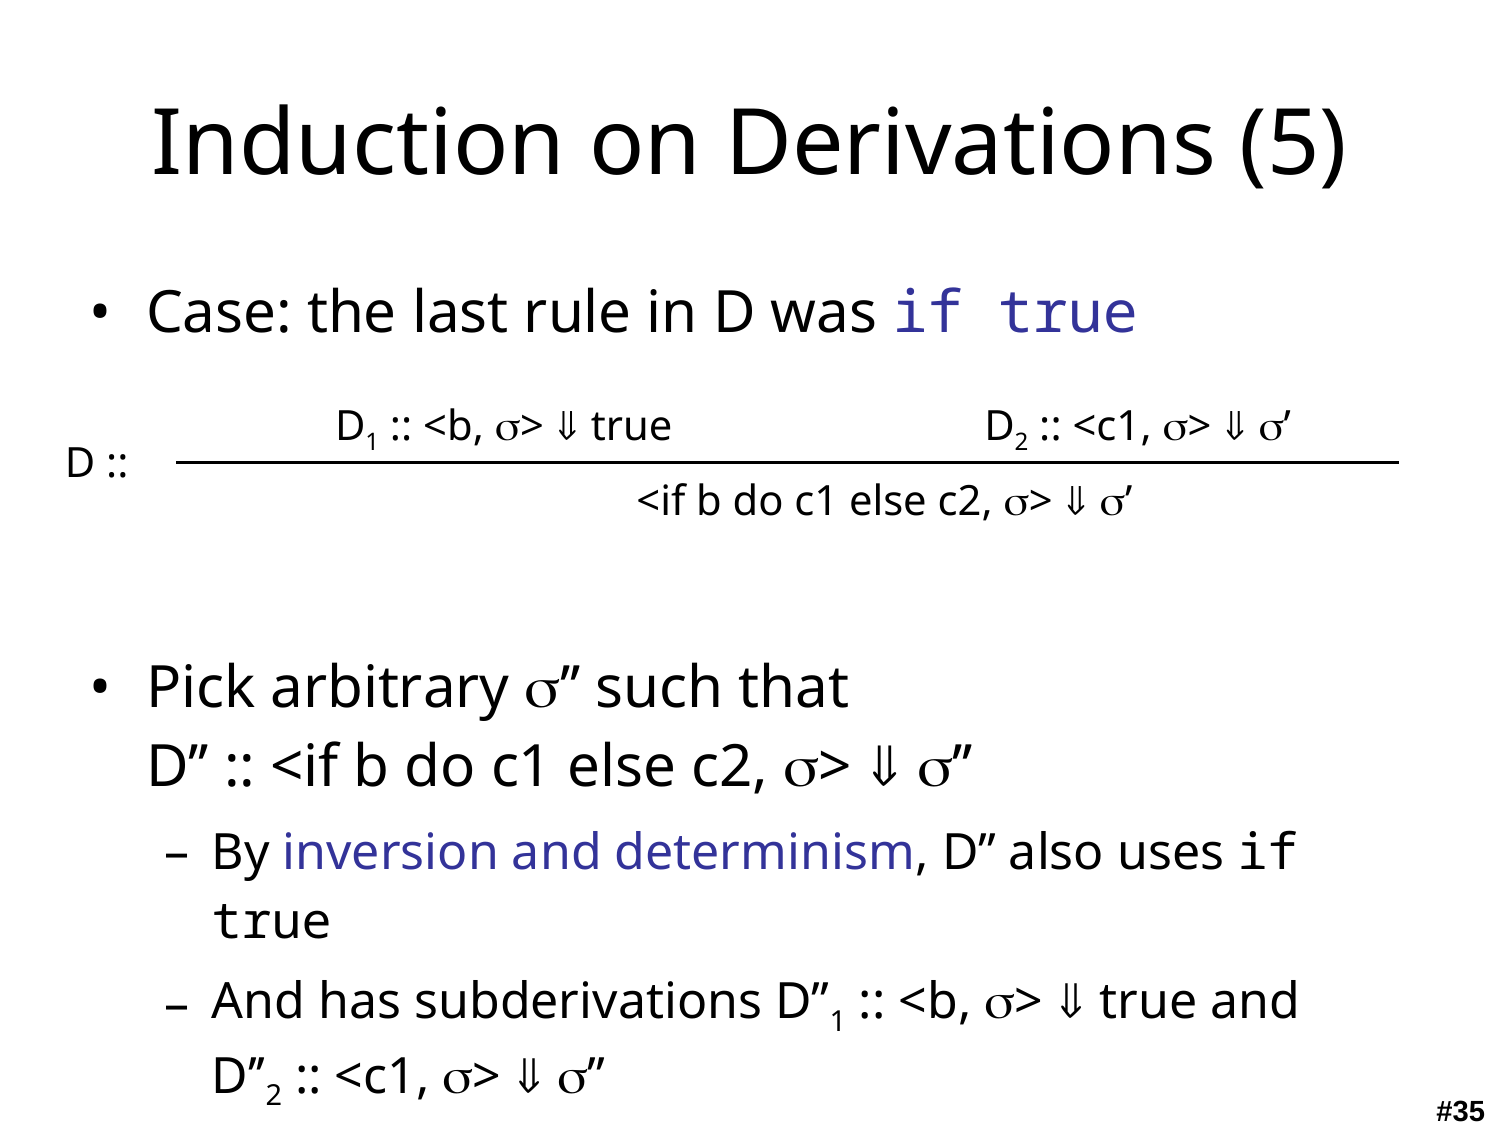

# Induction on Derivations (5)
Case: the last rule in D was if true
Pick arbitrary ’’ such that 			 D’’ :: <if b do c1 else c2, >  ’’
By inversion and determinism, D’’ also uses if true
And has subderivations D’’1 :: <b, >  true and D’’2 :: <c1, >  ’’
By induction hypothesis on D2 (with D’’2): ’ = ’’
D1 :: <b, >  true D2 :: <c1, >  ’
D ::
<if b do c1 else c2, >  ’
35